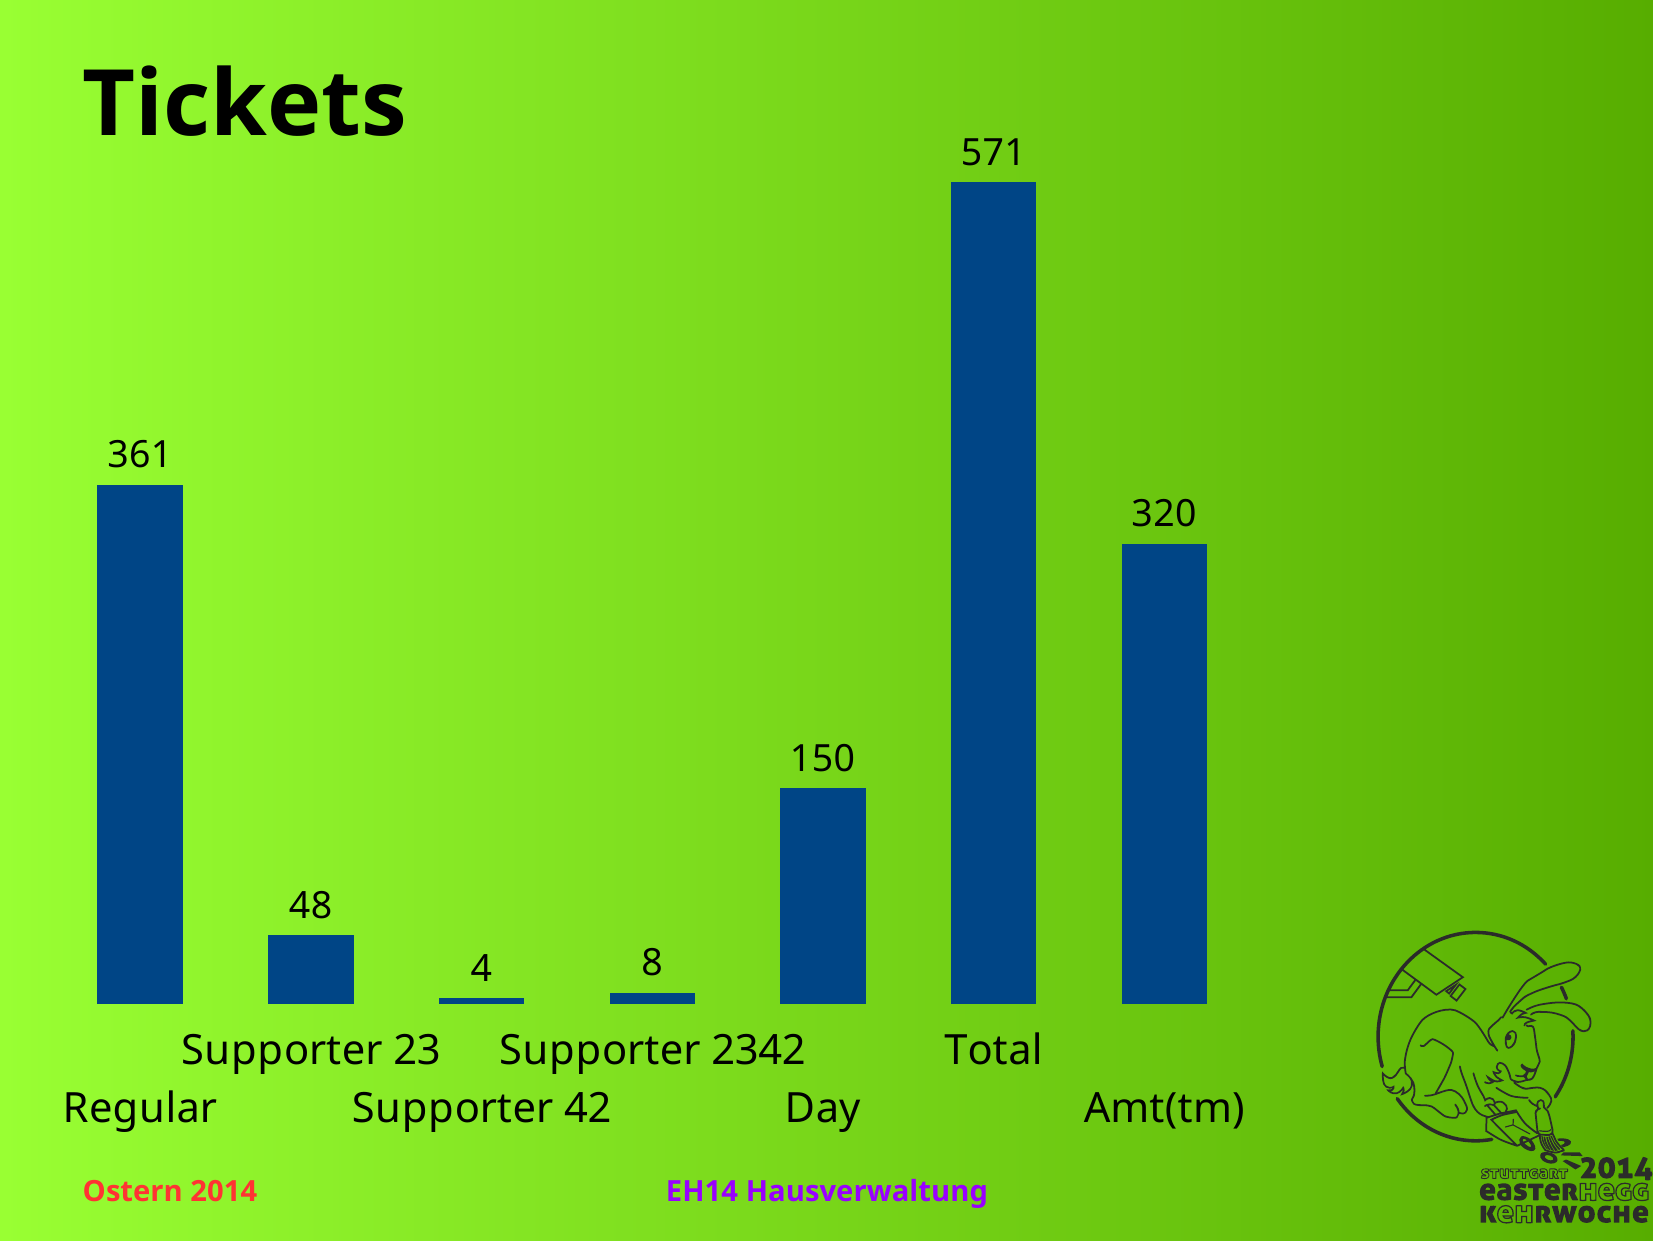

# Tickets
### Chart
| Category | Column 1 |
|---|---|
| Regular | 361.0 |
| Supporter 23 | 48.0 |
| Supporter 42 | 4.0 |
| Supporter 2342 | 8.0 |
| Day | 150.0 |
| Total | 571.0 |
| Amt(tm) | 320.0 |